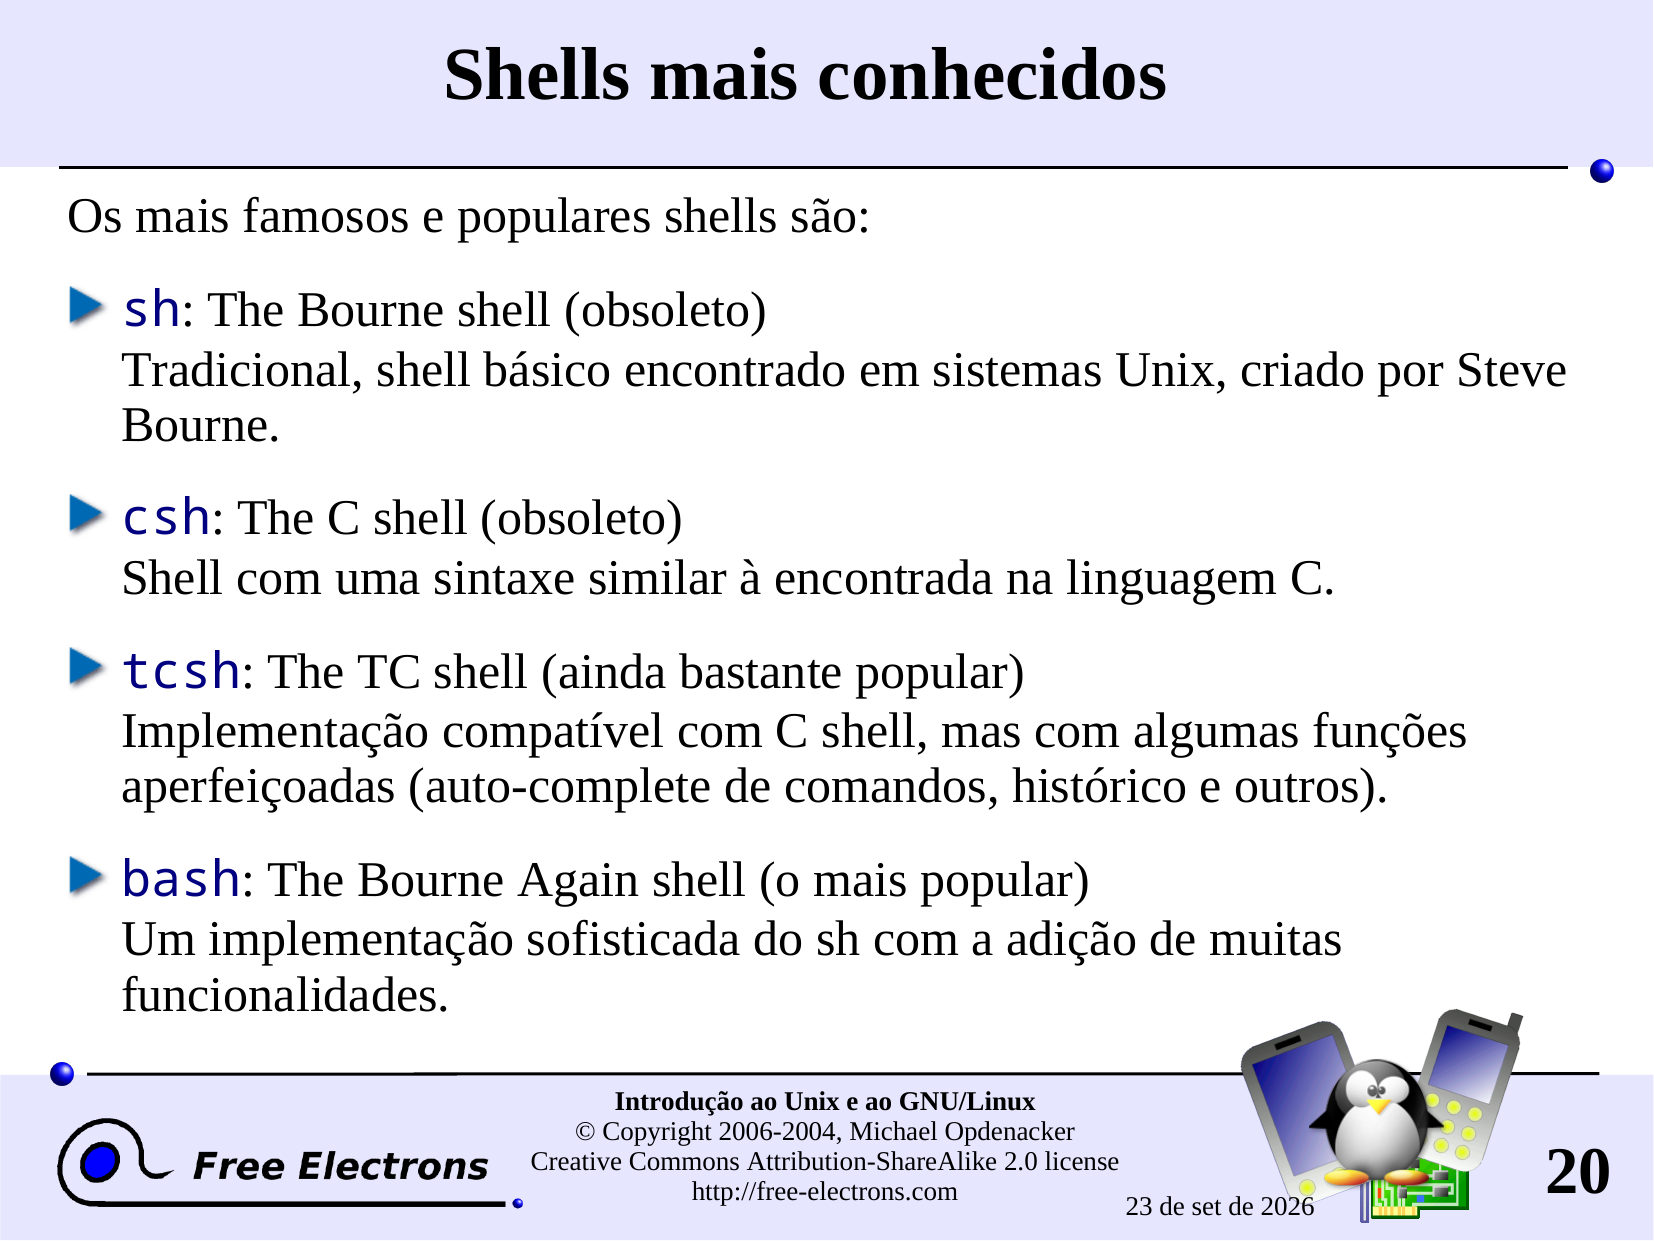

# Shells mais conhecidos
Os mais famosos e populares shells são:
sh: The Bourne shell (obsoleto)
Tradicional, shell básico encontrado em sistemas Unix, criado por Steve Bourne.
csh: The C shell (obsoleto)
Shell com uma sintaxe similar à encontrada na linguagem C.
tcsh: The TC shell (ainda bastante popular)
Implementação compatível com C shell, mas com algumas funções aperfeiçoadas (auto-complete de comandos, histórico e outros).
bash: The Bourne Again shell (o mais popular)
Um implementação sofisticada do sh com a adição de muitas funcionalidades.